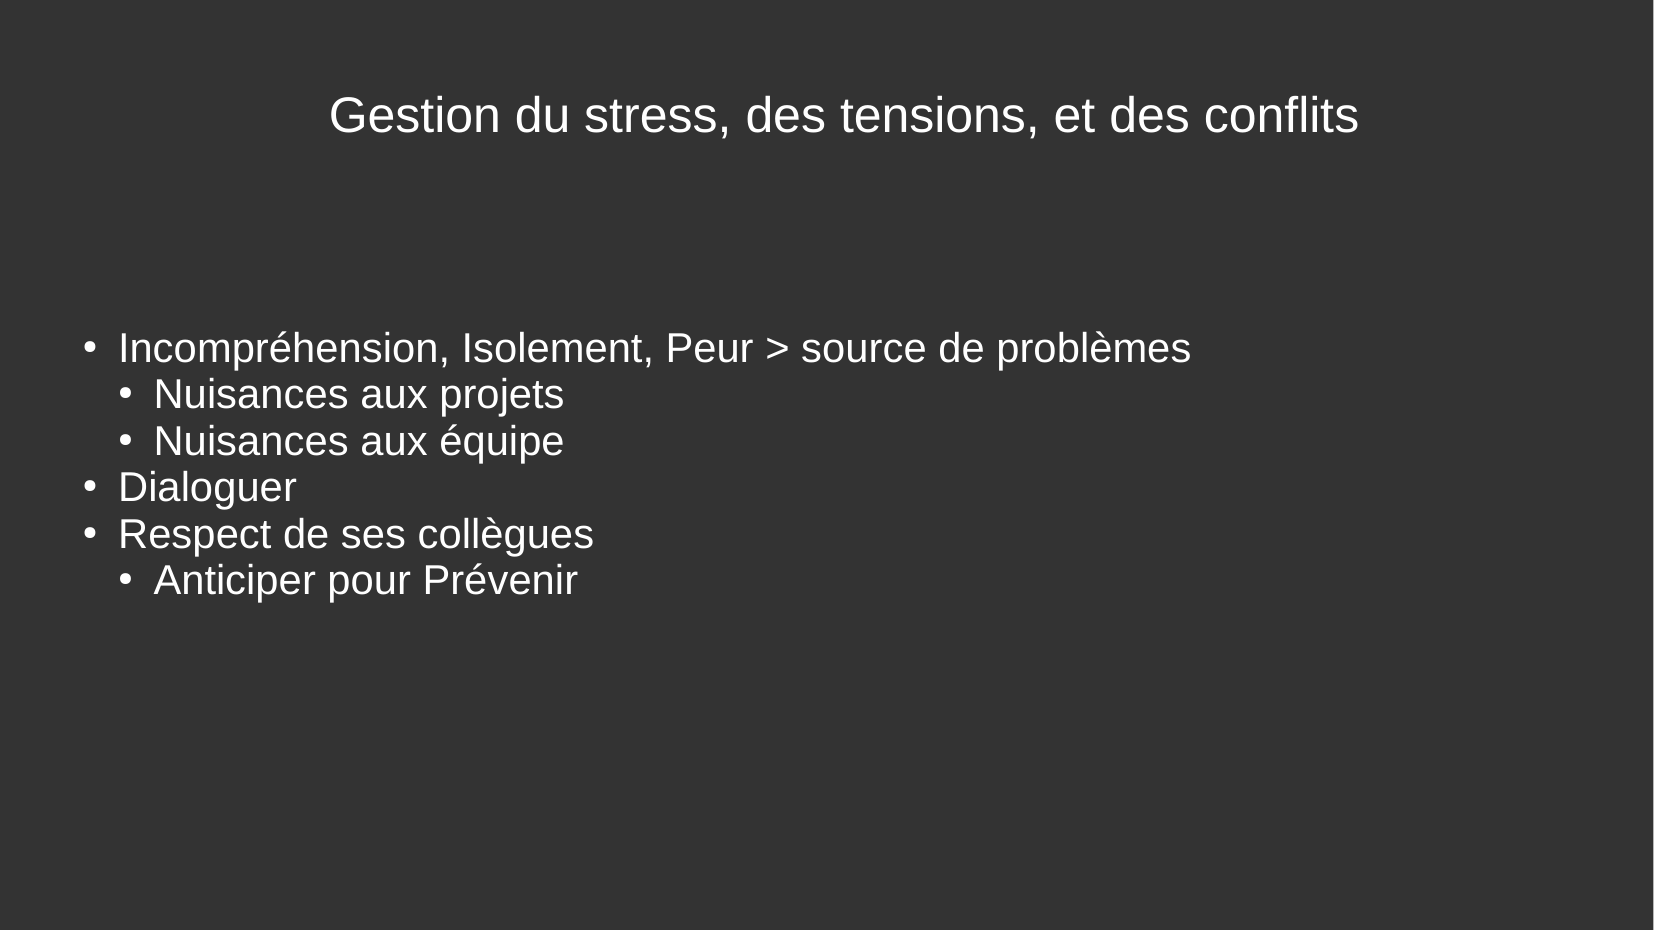

# Gestion du stress, des tensions, et des conflits
Incompréhension, Isolement, Peur > source de problèmes
Nuisances aux projets
Nuisances aux équipe
Dialoguer
Respect de ses collègues
Anticiper pour Prévenir